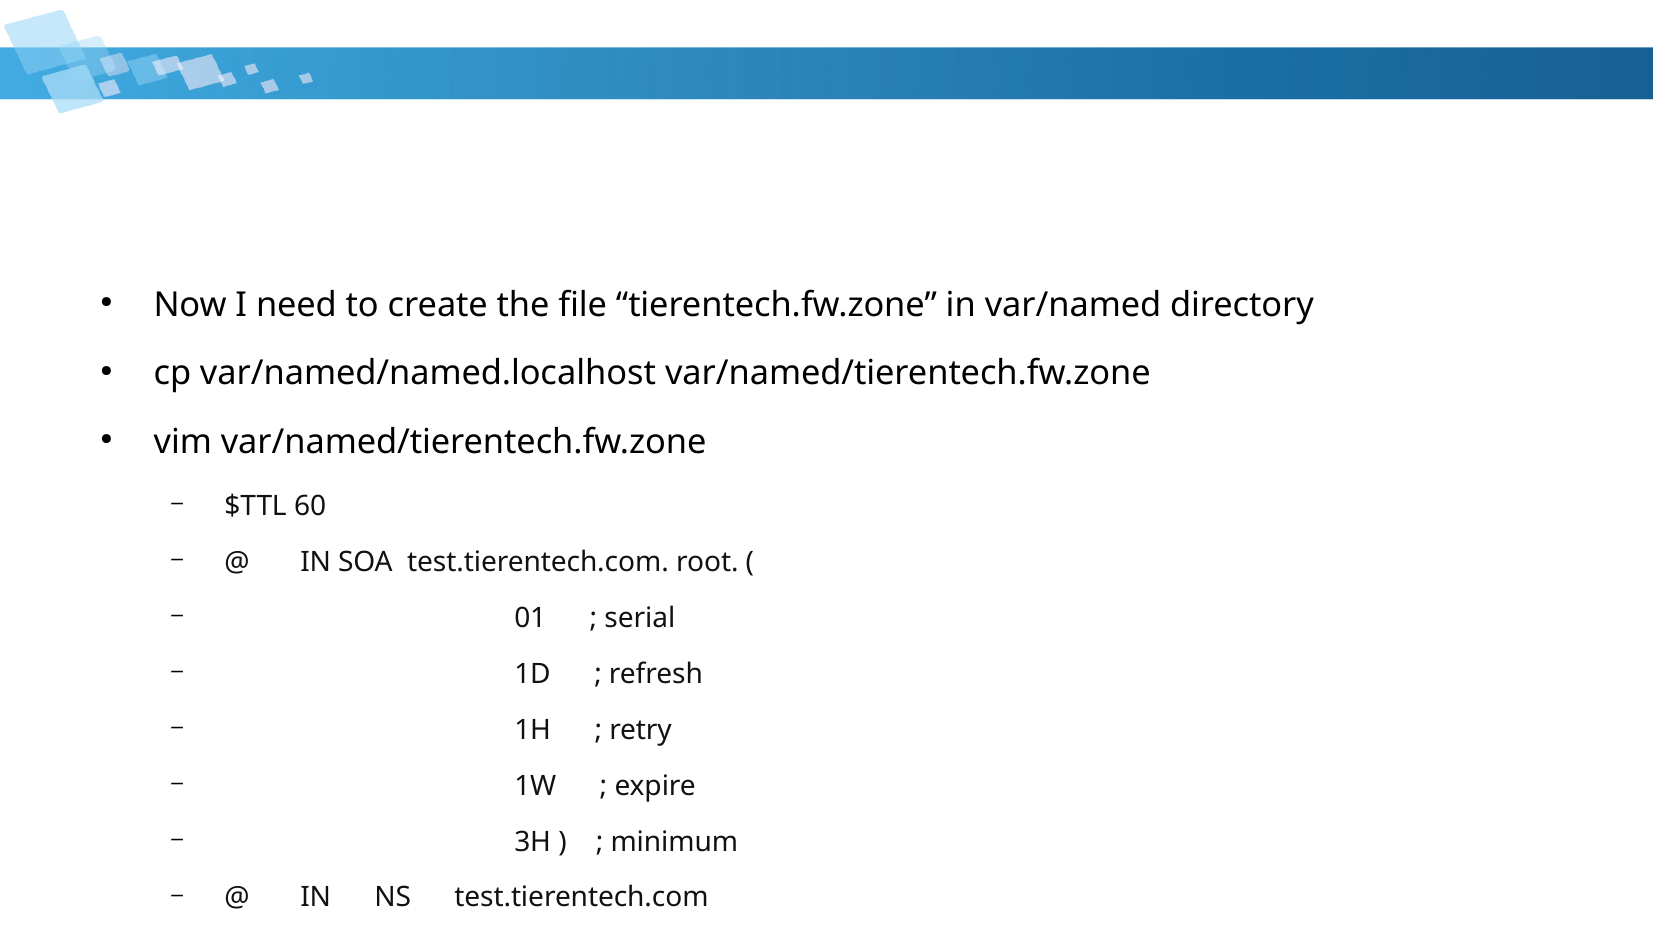

#
Now I need to create the file “tierentech.fw.zone” in var/named directory
cp var/named/named.localhost var/named/tierentech.fw.zone
vim var/named/tierentech.fw.zone
$TTL 60
@ IN SOA test.tierentech.com. root. (
 01 ; serial
 1D ; refresh
 1H ; retry
 1W ; expire
 3H ) ; minimum
@ IN NS test.tierentech.com
@ IN A 192.168.43.15
test IN A 192.168.43.15